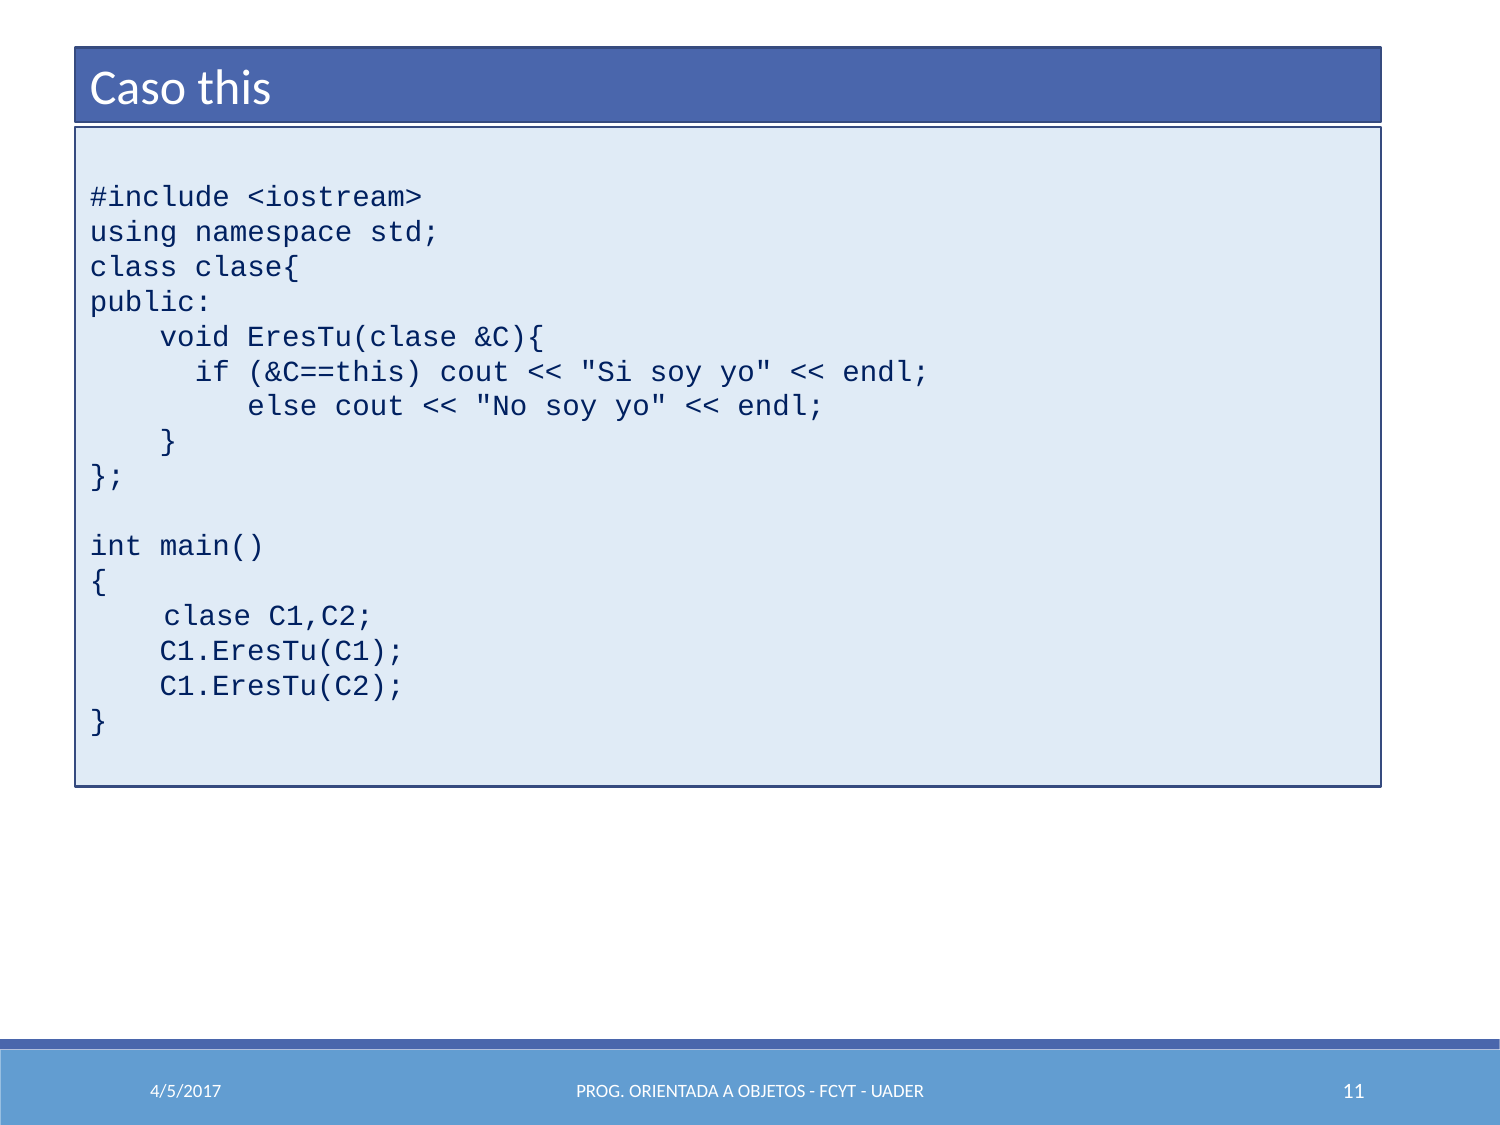

Caso this
#include <iostream>
using namespace std;
class clase{
public:
 void EresTu(clase &C){
 if (&C==this) cout << "Si soy yo" << endl;
 else cout << "No soy yo" << endl;
 }
};
int main()
{
	clase C1,C2;
 C1.EresTu(C1);
 C1.EresTu(C2);
}
4/5/2017
Prog. Orientada a Objetos - FCyT - UADER